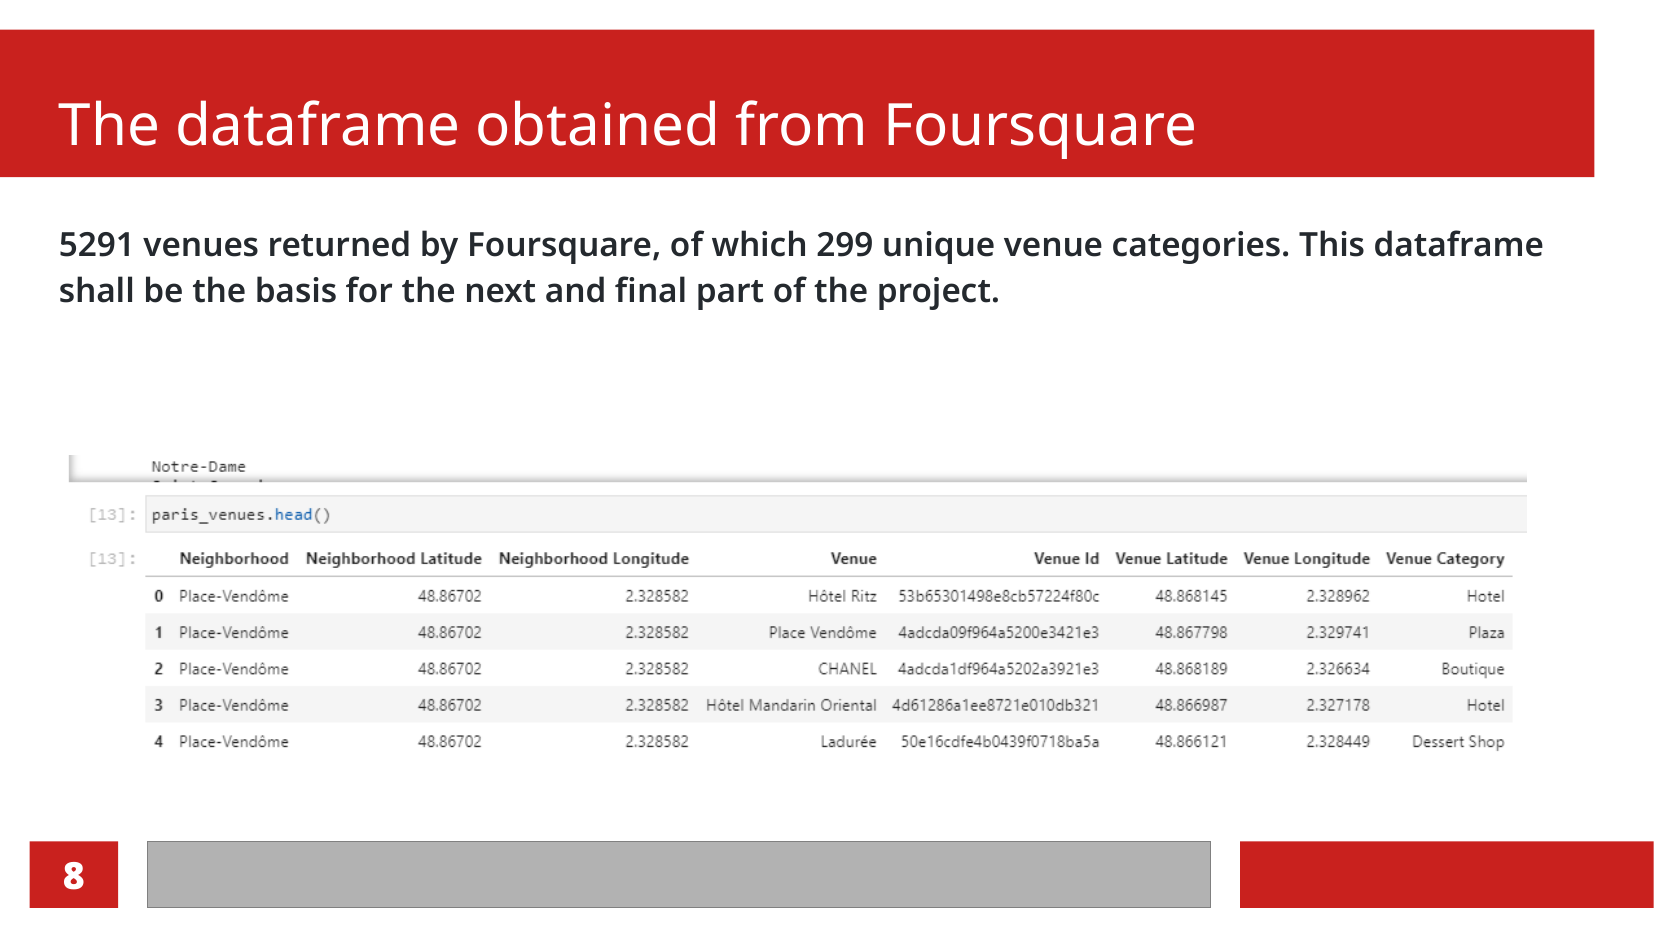

# The dataframe obtained from Foursquare
5291 venues returned by Foursquare, of which 299 unique venue categories. This dataframe shall be the basis for the next and final part of the project.
8